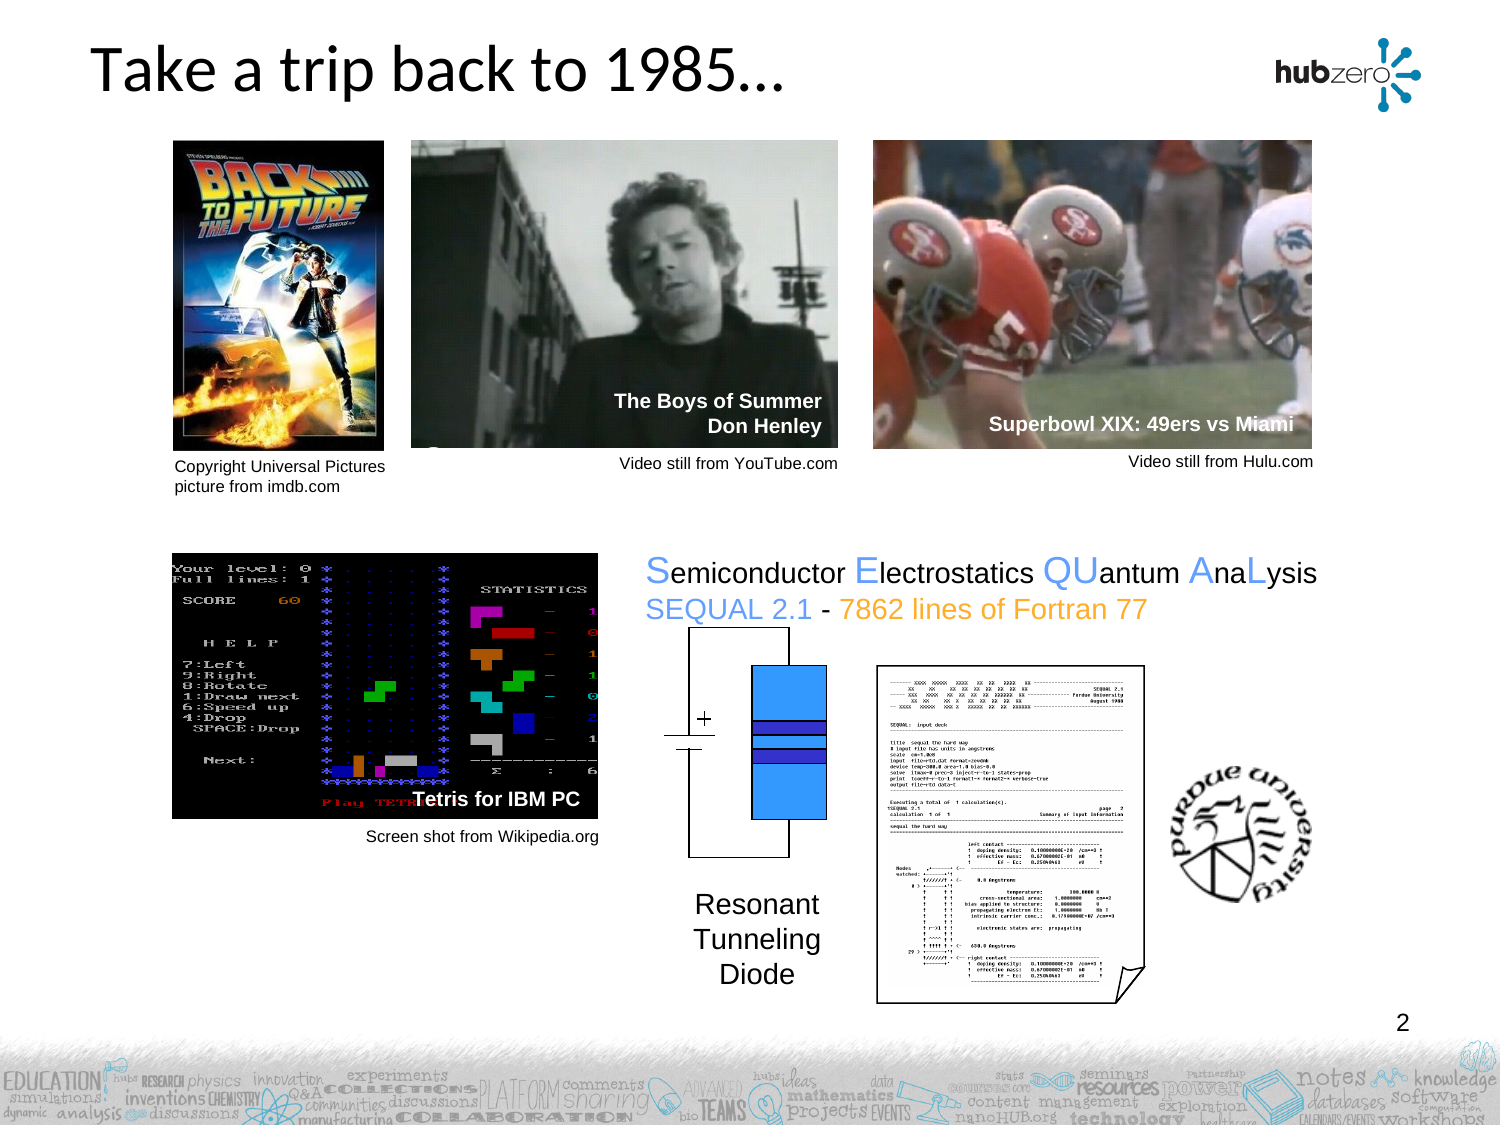

Take a trip back to 1985…
Copyright Universal Pictures
picture from imdb.com
The Boys of Summer
Don Henley
Video still from YouTube.com
Superbowl XIX: 49ers vs Miami
Video still from Hulu.com
Semiconductor Electrostatics QUantum AnaLysis
SEQUAL 2.1 - 7862 lines of Fortran 77
Resonant
Tunneling
Diode
Tetris for IBM PC
Screen shot from Wikipedia.org